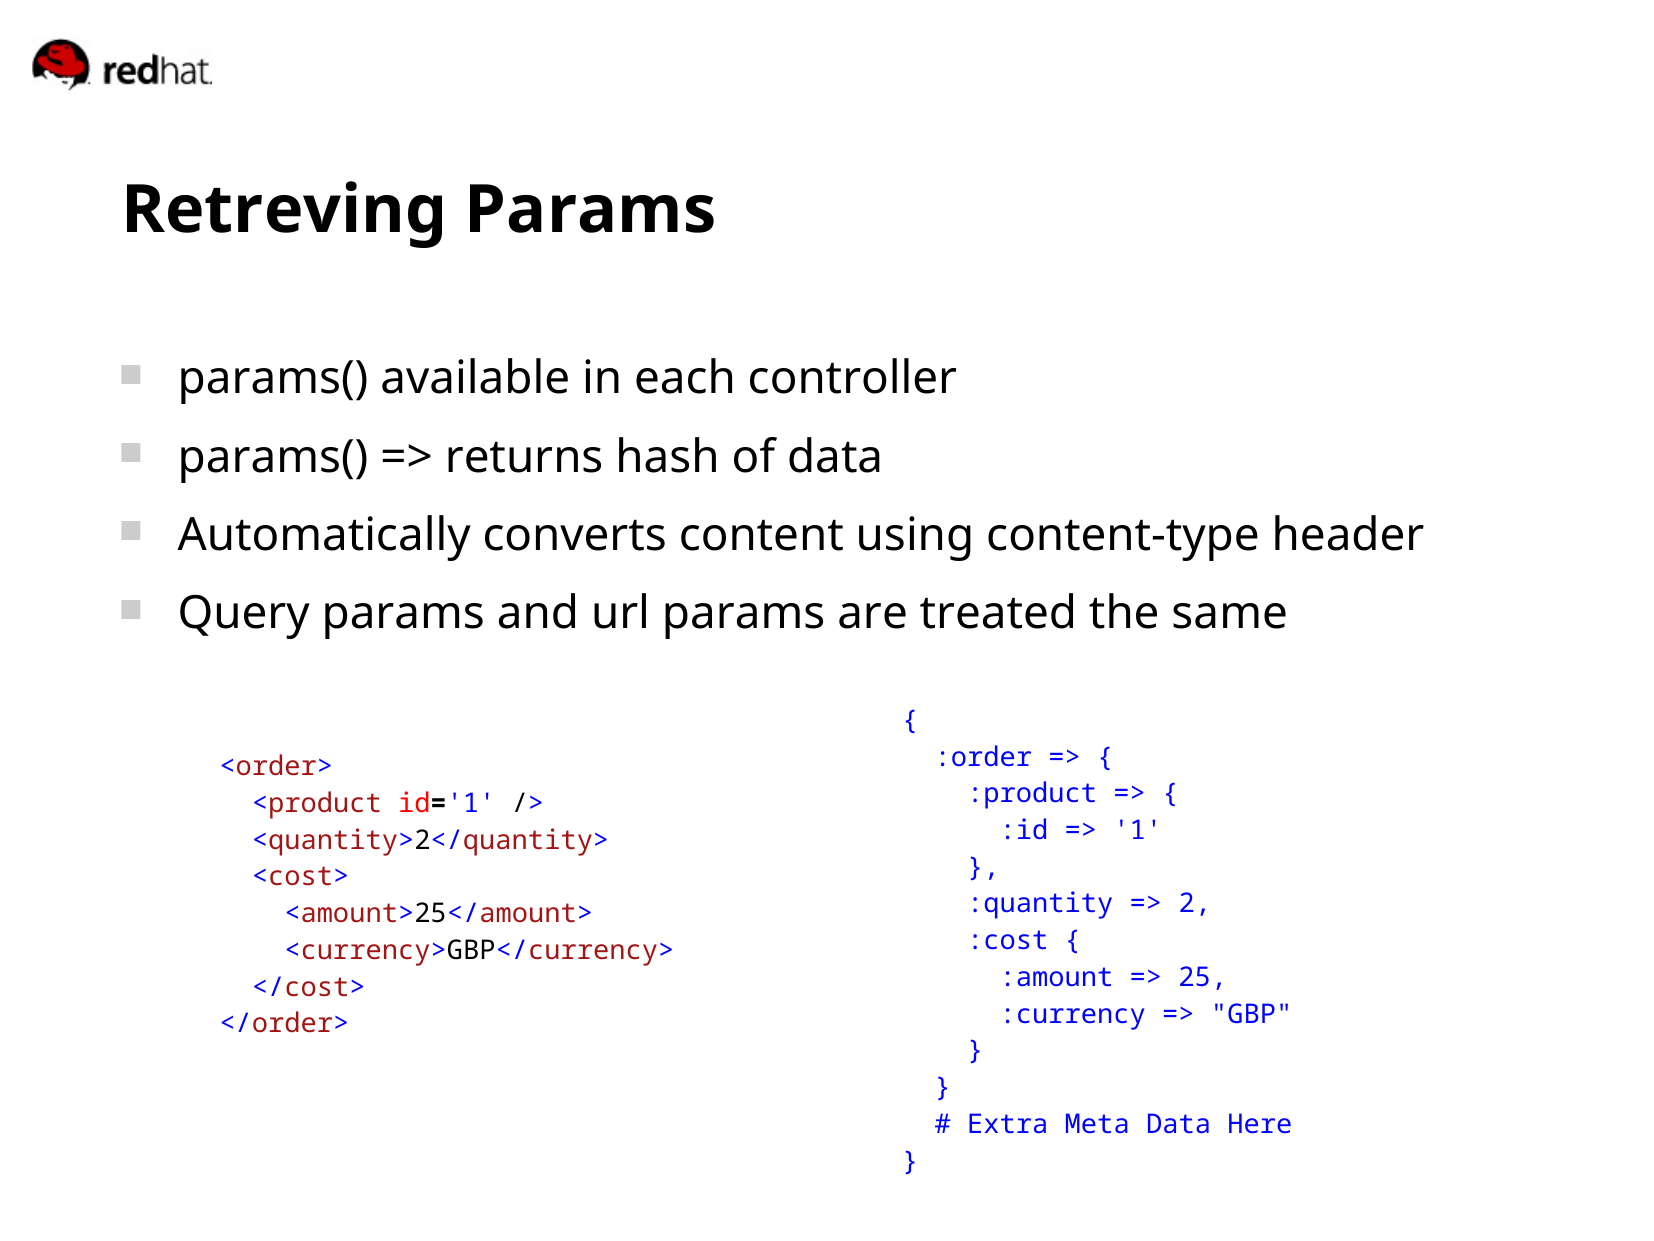

# Retreving Params
params() available in each controller
params() => returns hash of data
Automatically converts content using content-type header
Query params and url params are treated the same
{
 :order => {
 :product => {
 :id => '1'
 },
 :quantity => 2,
 :cost {
 :amount => 25,
 :currency => "GBP"
 }
 }
 # Extra Meta Data Here
}
<order>
 <product id='1' />
 <quantity>2</quantity>
 <cost>
 <amount>25</amount>
 <currency>GBP</currency>
 </cost>
</order>